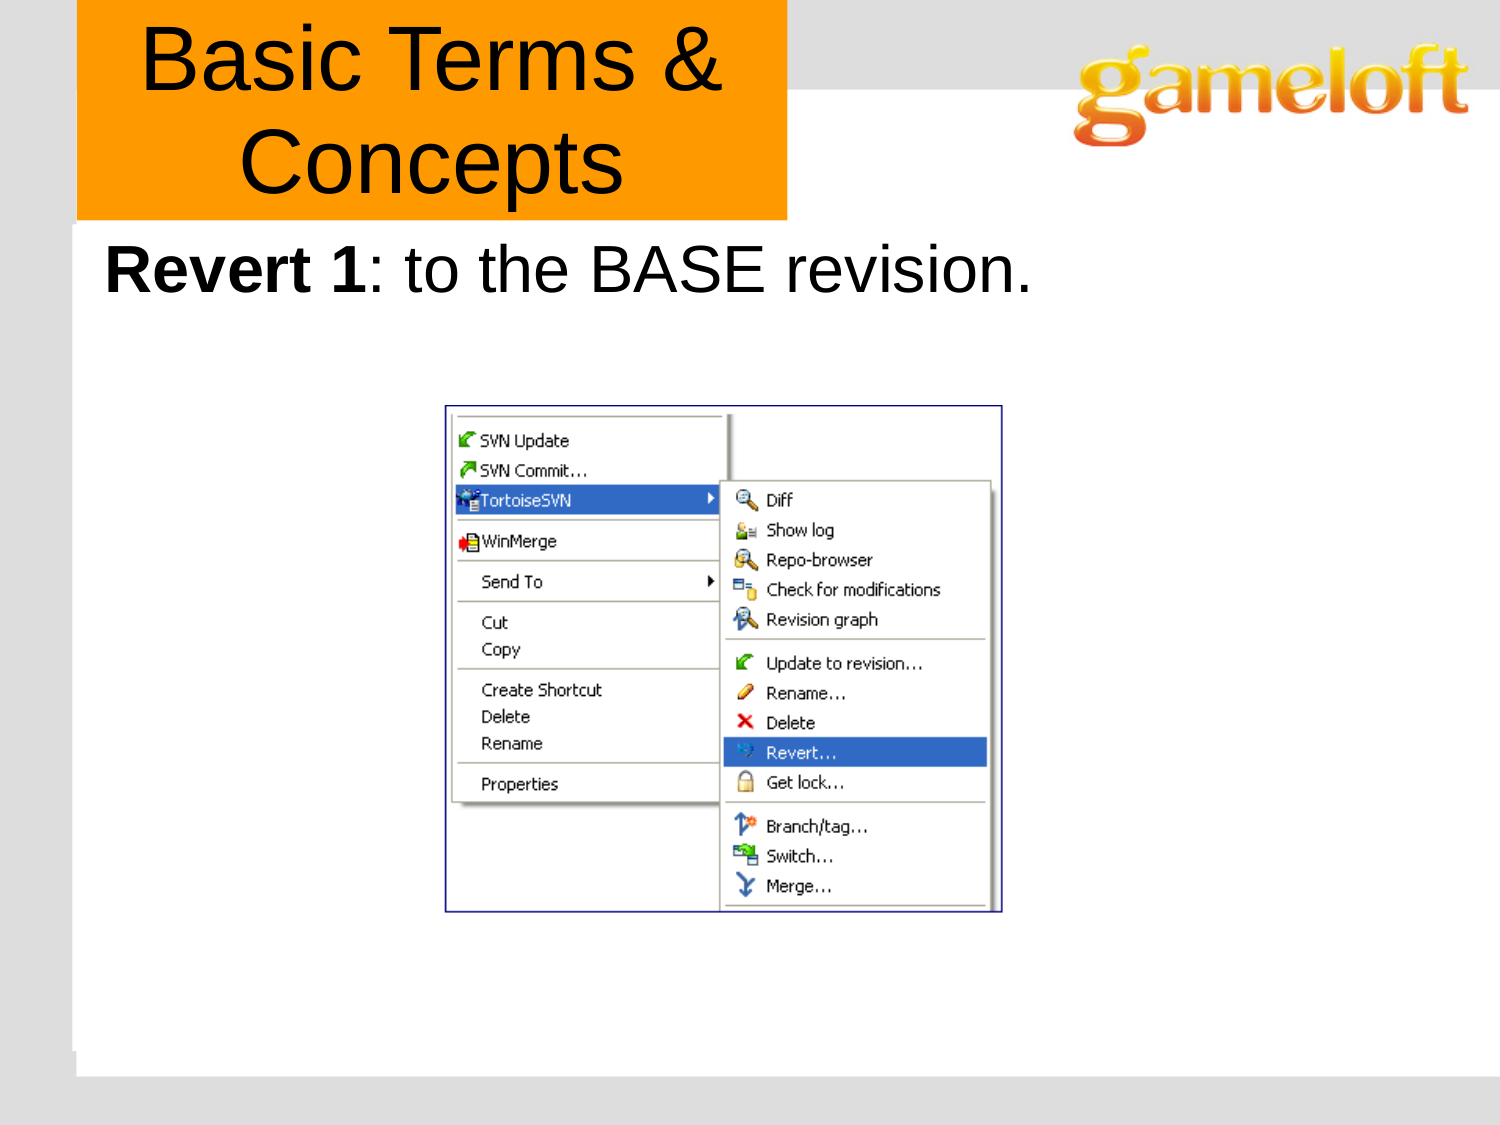

# Basic Terms & Concepts
Revert 1: to the BASE revision.